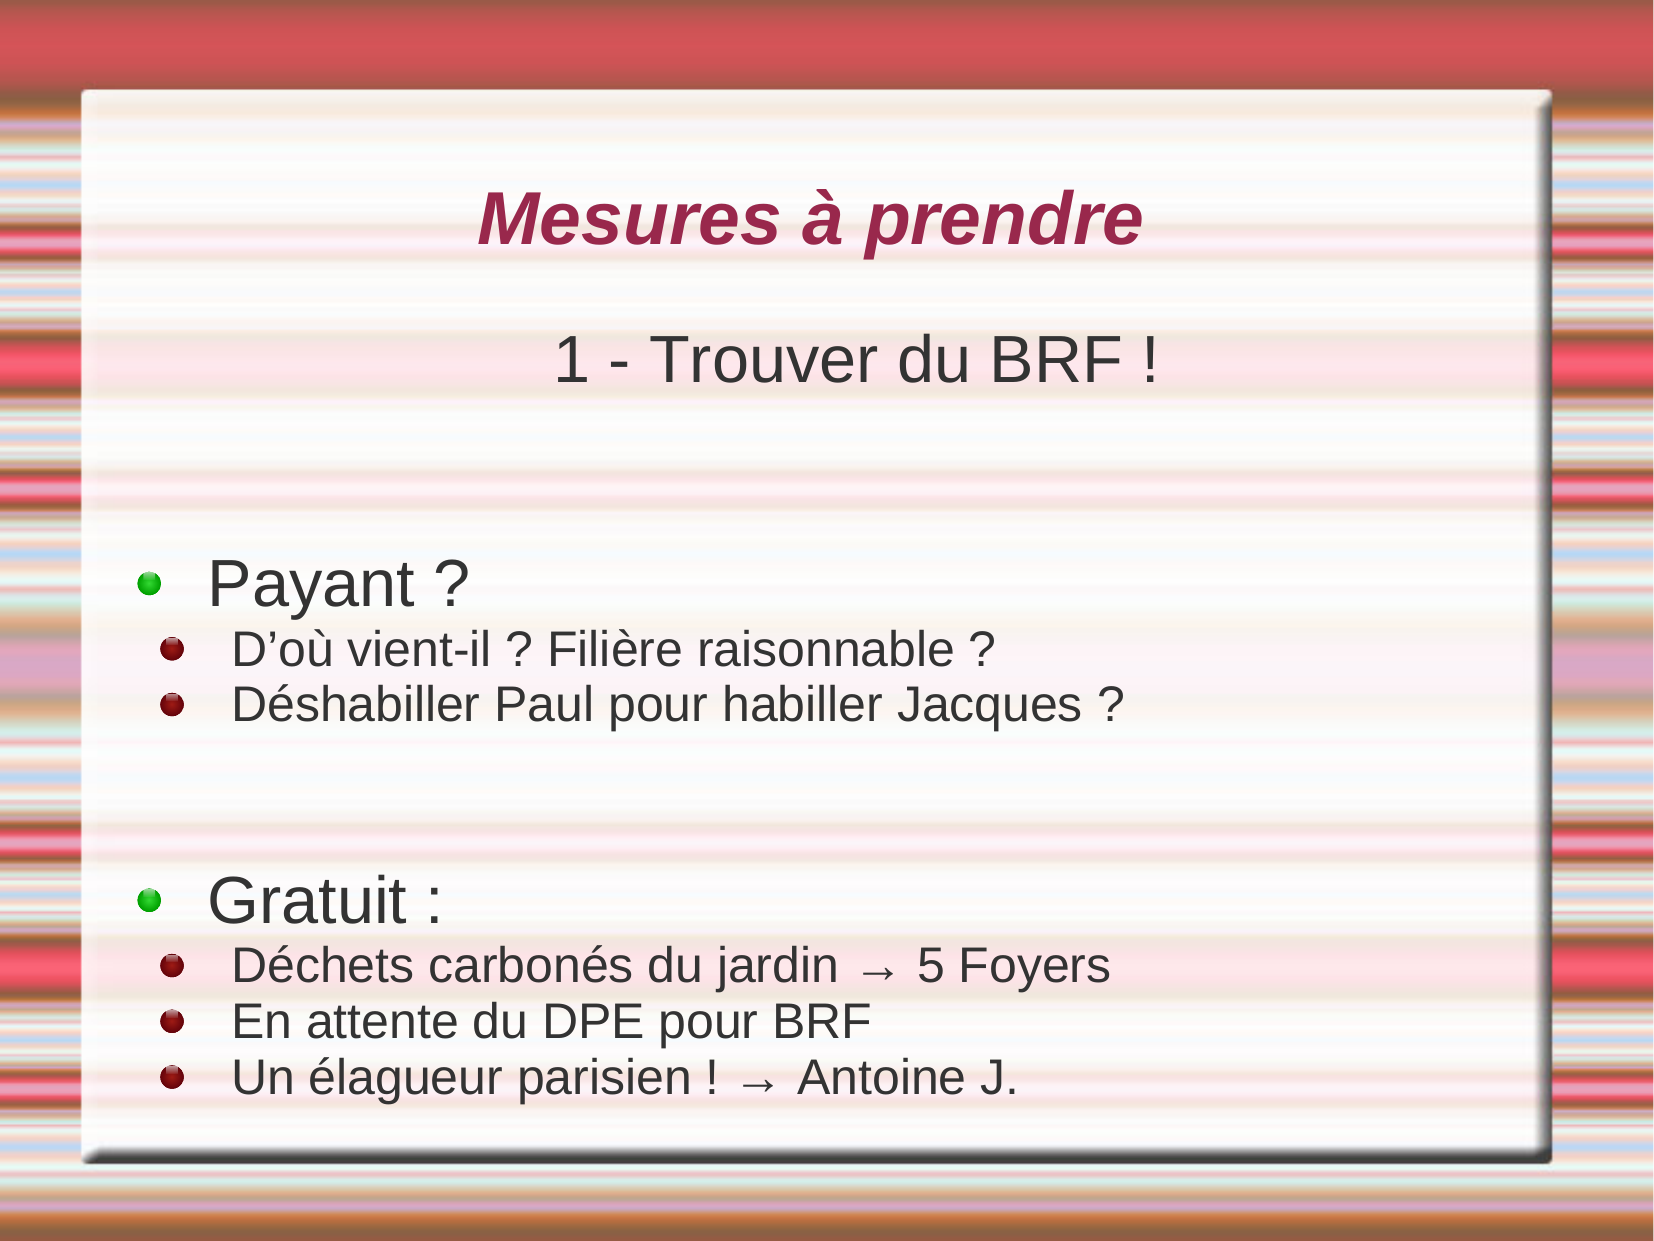

# Mesures à prendre
1 - Trouver du BRF !
Payant ?
D’où vient-il ? Filière raisonnable ?
Déshabiller Paul pour habiller Jacques ?
Gratuit :
Déchets carbonés du jardin → 5 Foyers
En attente du DPE pour BRF
Un élagueur parisien ! → Antoine J.